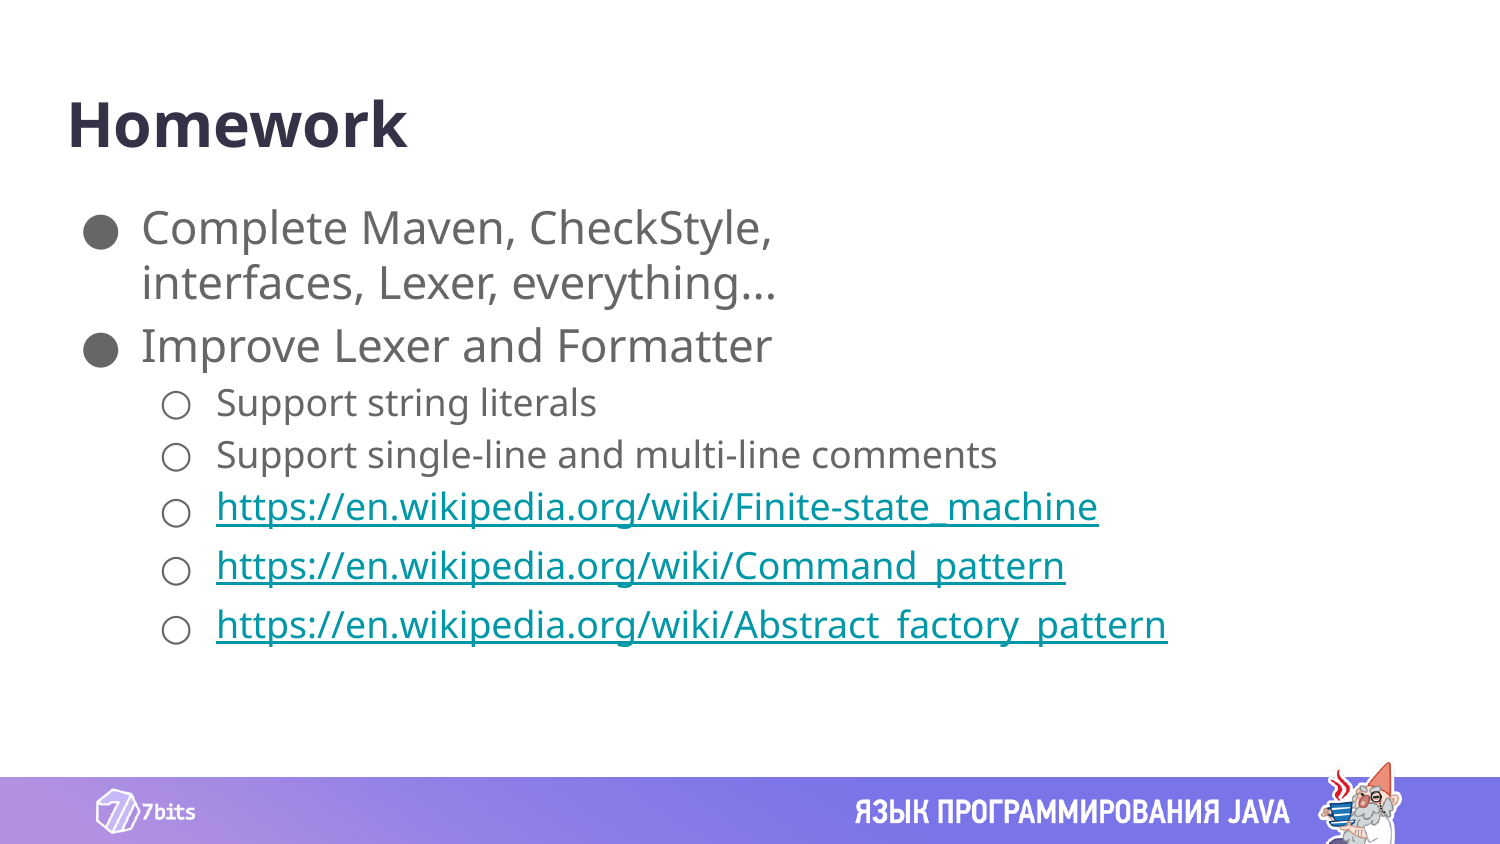

# Homework
Complete Maven, CheckStyle,
interfaces, Lexer, everything...
Improve Lexer and Formatter
Support string literals
Support single-line and multi-line comments
https://en.wikipedia.org/wiki/Finite-state_machine
https://en.wikipedia.org/wiki/Command_pattern
https://en.wikipedia.org/wiki/Abstract_factory_pattern